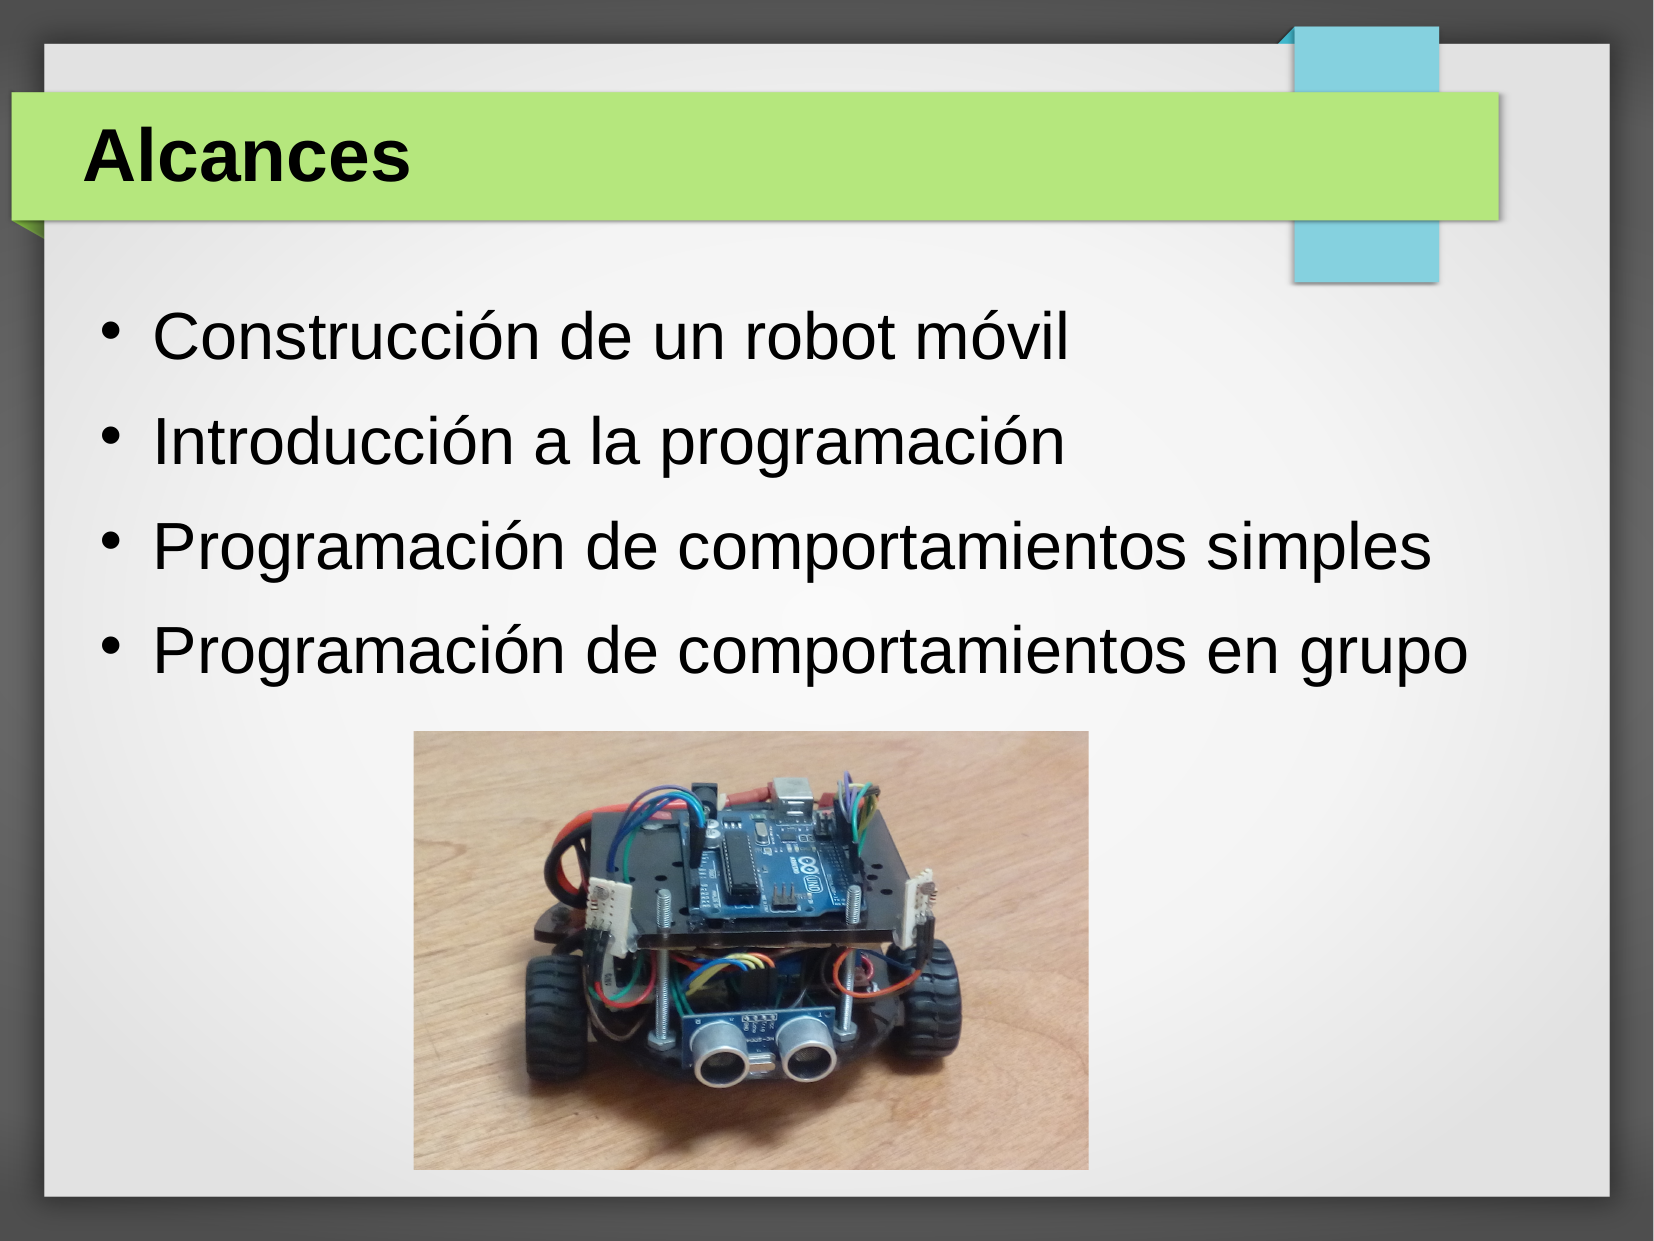

# Alcances
Construcción de un robot móvil
Introducción a la programación
Programación de comportamientos simples
Programación de comportamientos en grupo